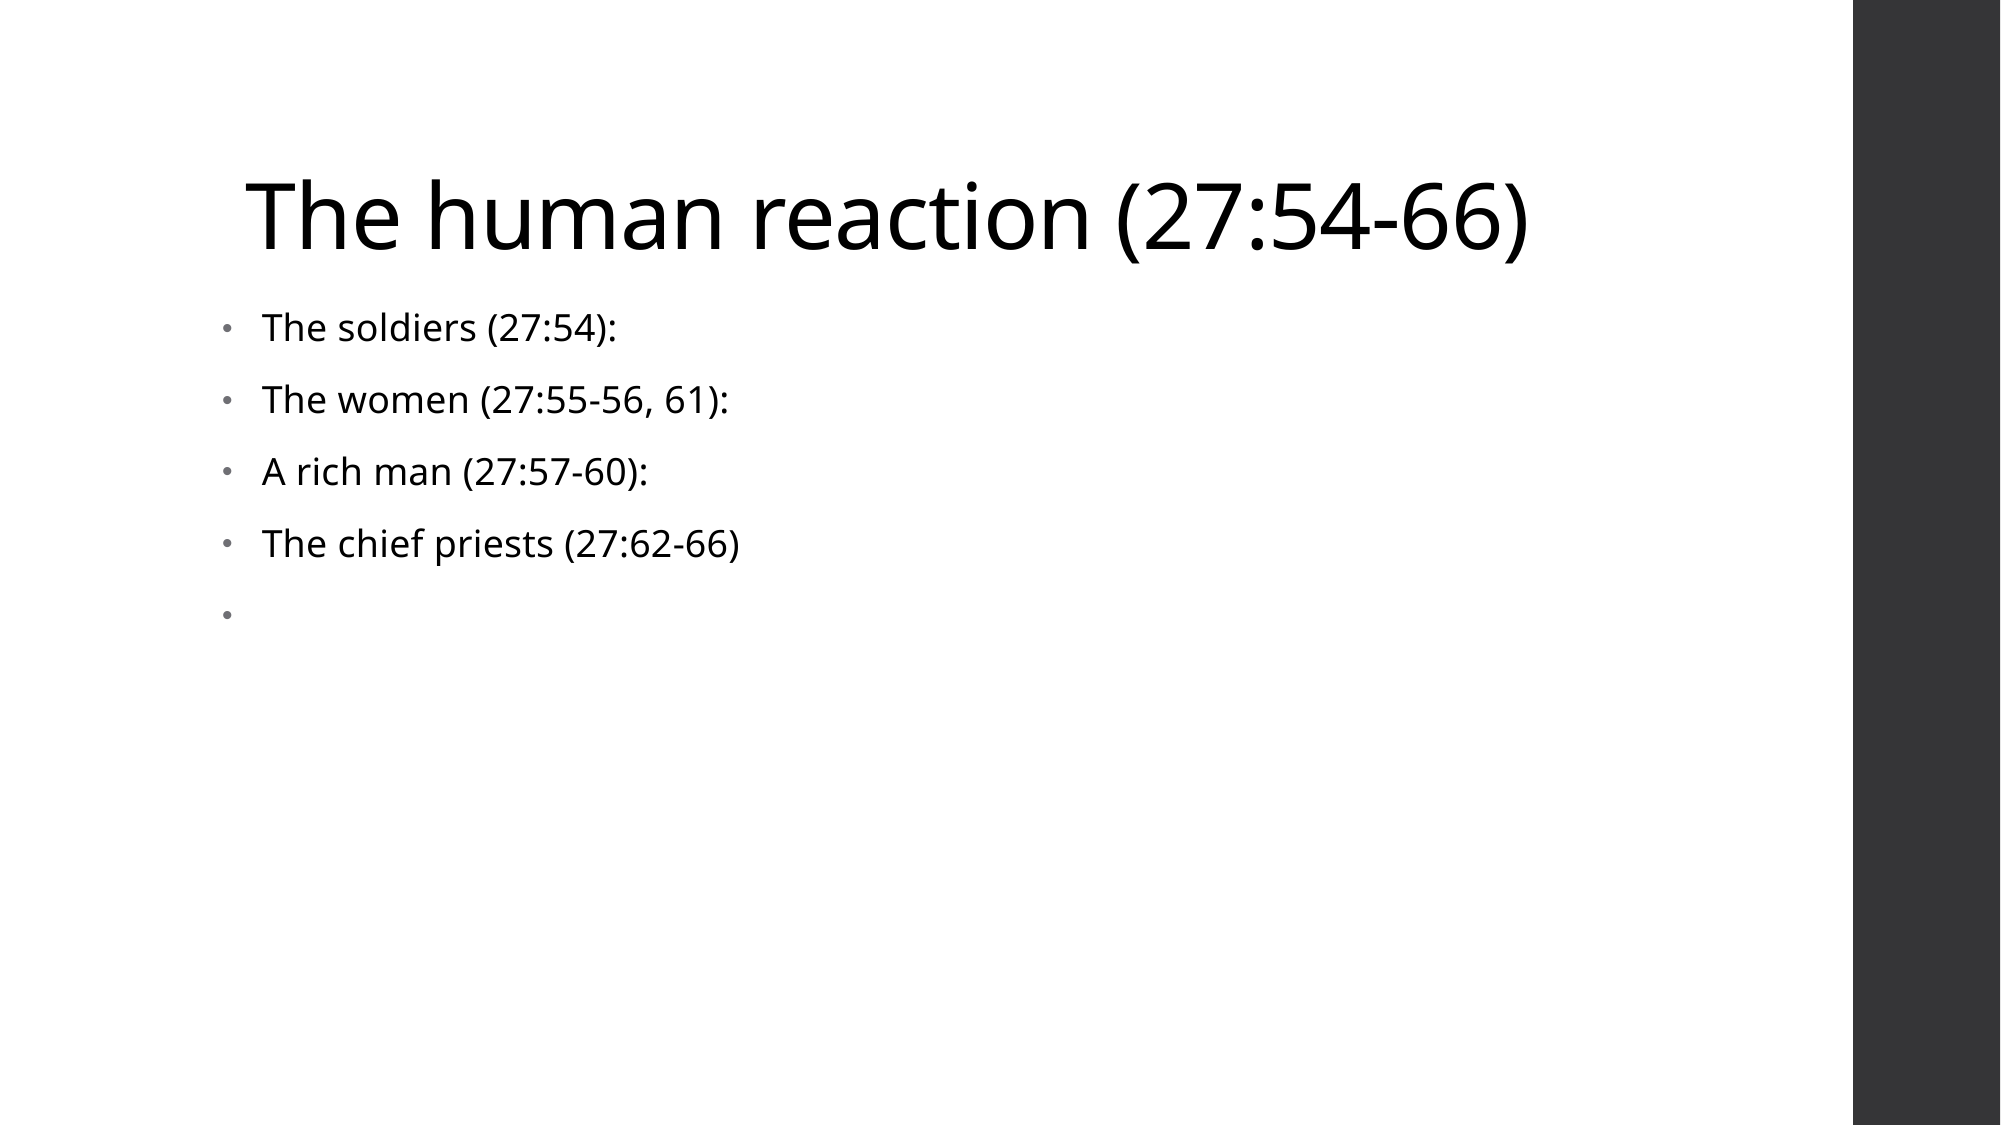

# The human reaction (27:54-66)
 The soldiers (27:54):
 The women (27:55-56, 61):
 A rich man (27:57-60):
 The chief priests (27:62-66)